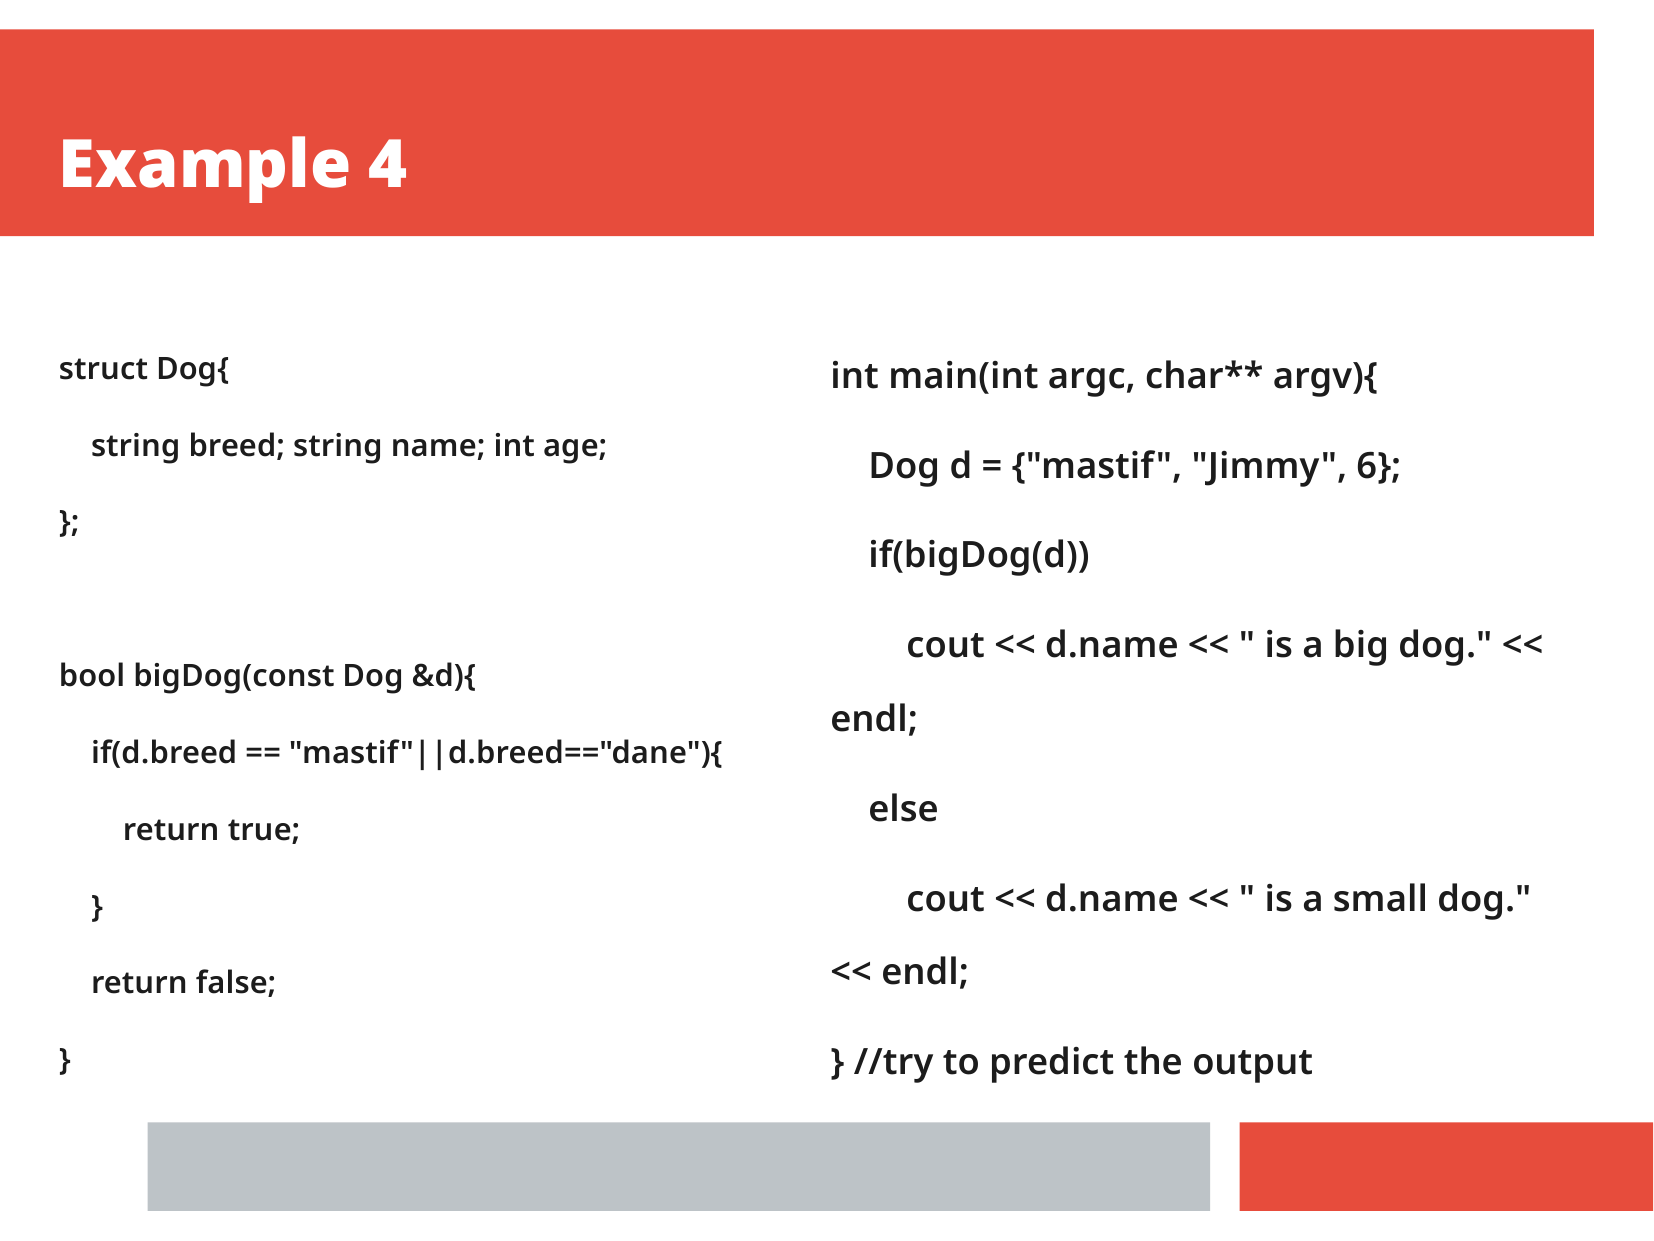

# Example 4
struct Dog{
 string breed; string name; int age;
};
bool bigDog(const Dog &d){
 if(d.breed == "mastif"||d.breed=="dane"){
 return true;
 }
 return false;
}
int main(int argc, char** argv){
 Dog d = {"mastif", "Jimmy", 6};
 if(bigDog(d))
 cout << d.name << " is a big dog." << endl;
 else
 cout << d.name << " is a small dog." << endl;
} //try to predict the output